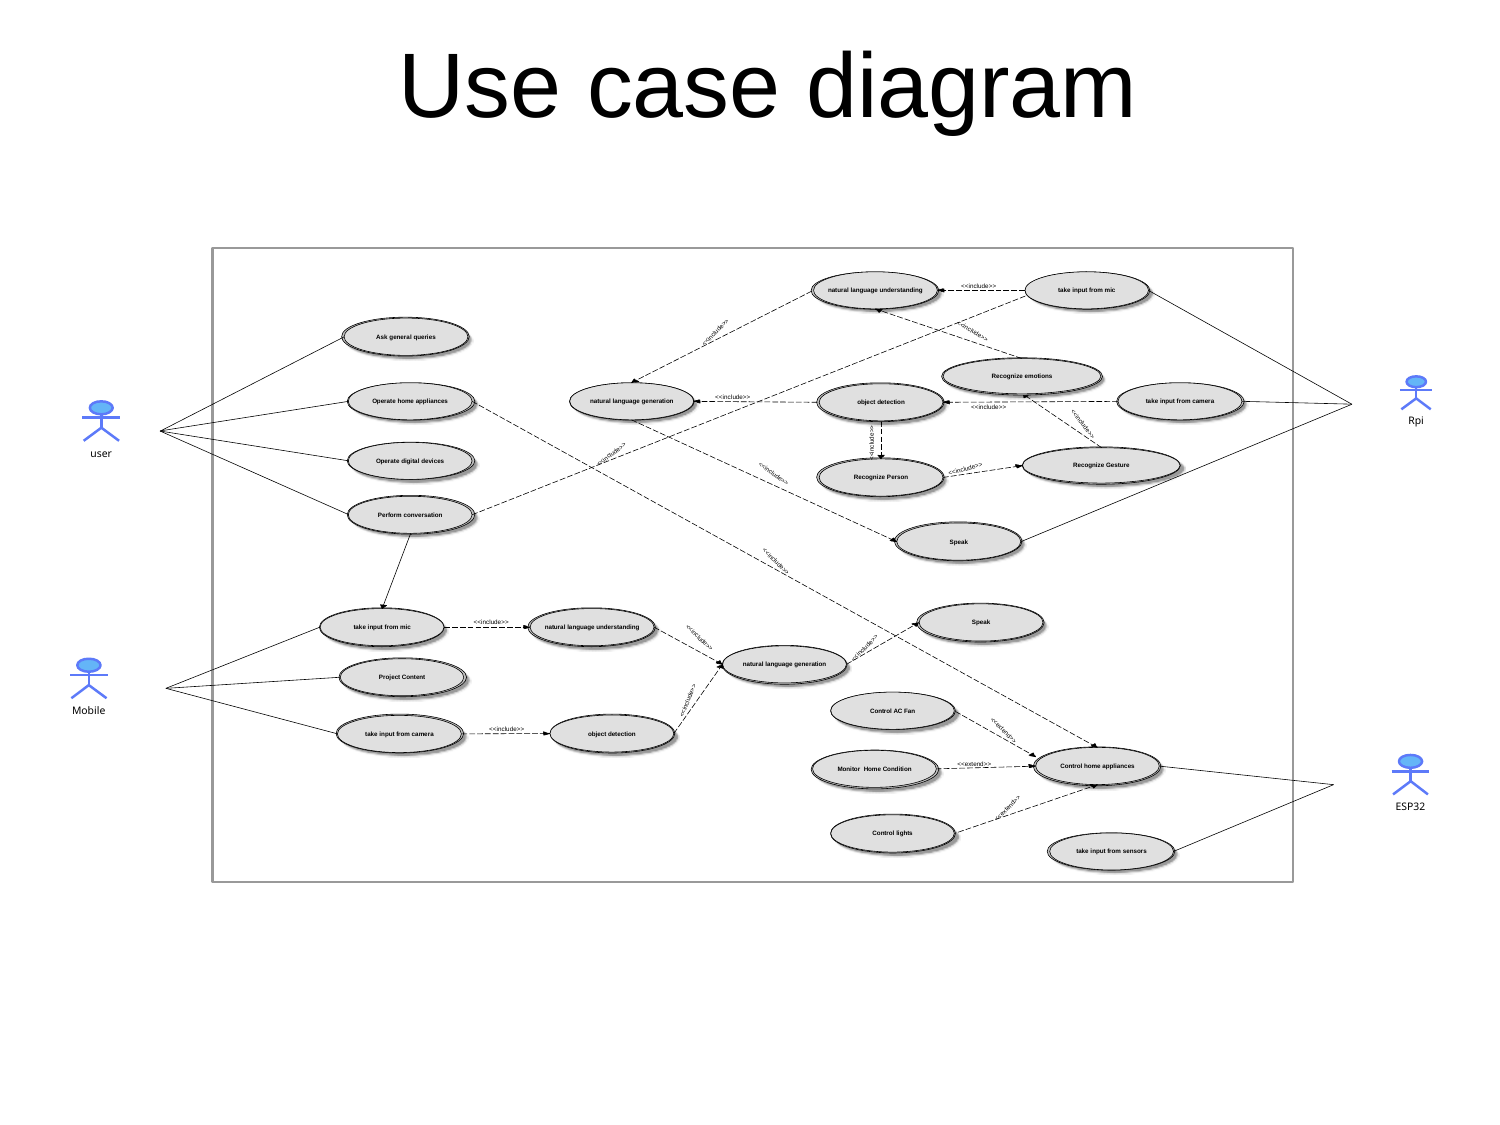

Use case diagram
<<include>>
natural language understanding
take input from mic
<<include>>
<<include>>
Ask general queries
Recognize emotions
<<include>>
Operate home appliances
natural language generation
take input from camera
object detection
<<include>>
Rpi
<<include>>
<<include>>
<<include>>
user
Operate digital devices
<<include>>
Recognize Gesture
Recognize Person
<<include>>
Perform conversation
Speak
<<include>>
<<include>>
Speak
natural language understanding
take input from mic
<<include>>
<<include>>
natural language generation
Project Content
<<include>>
Mobile
Control AC Fan
<<include>>
object detection
<<extend>>
take input from camera
<<extend>>
Control home appliances
Monitor Home Condition
ESP32
<<extend>>
Control lights
take input from sensors